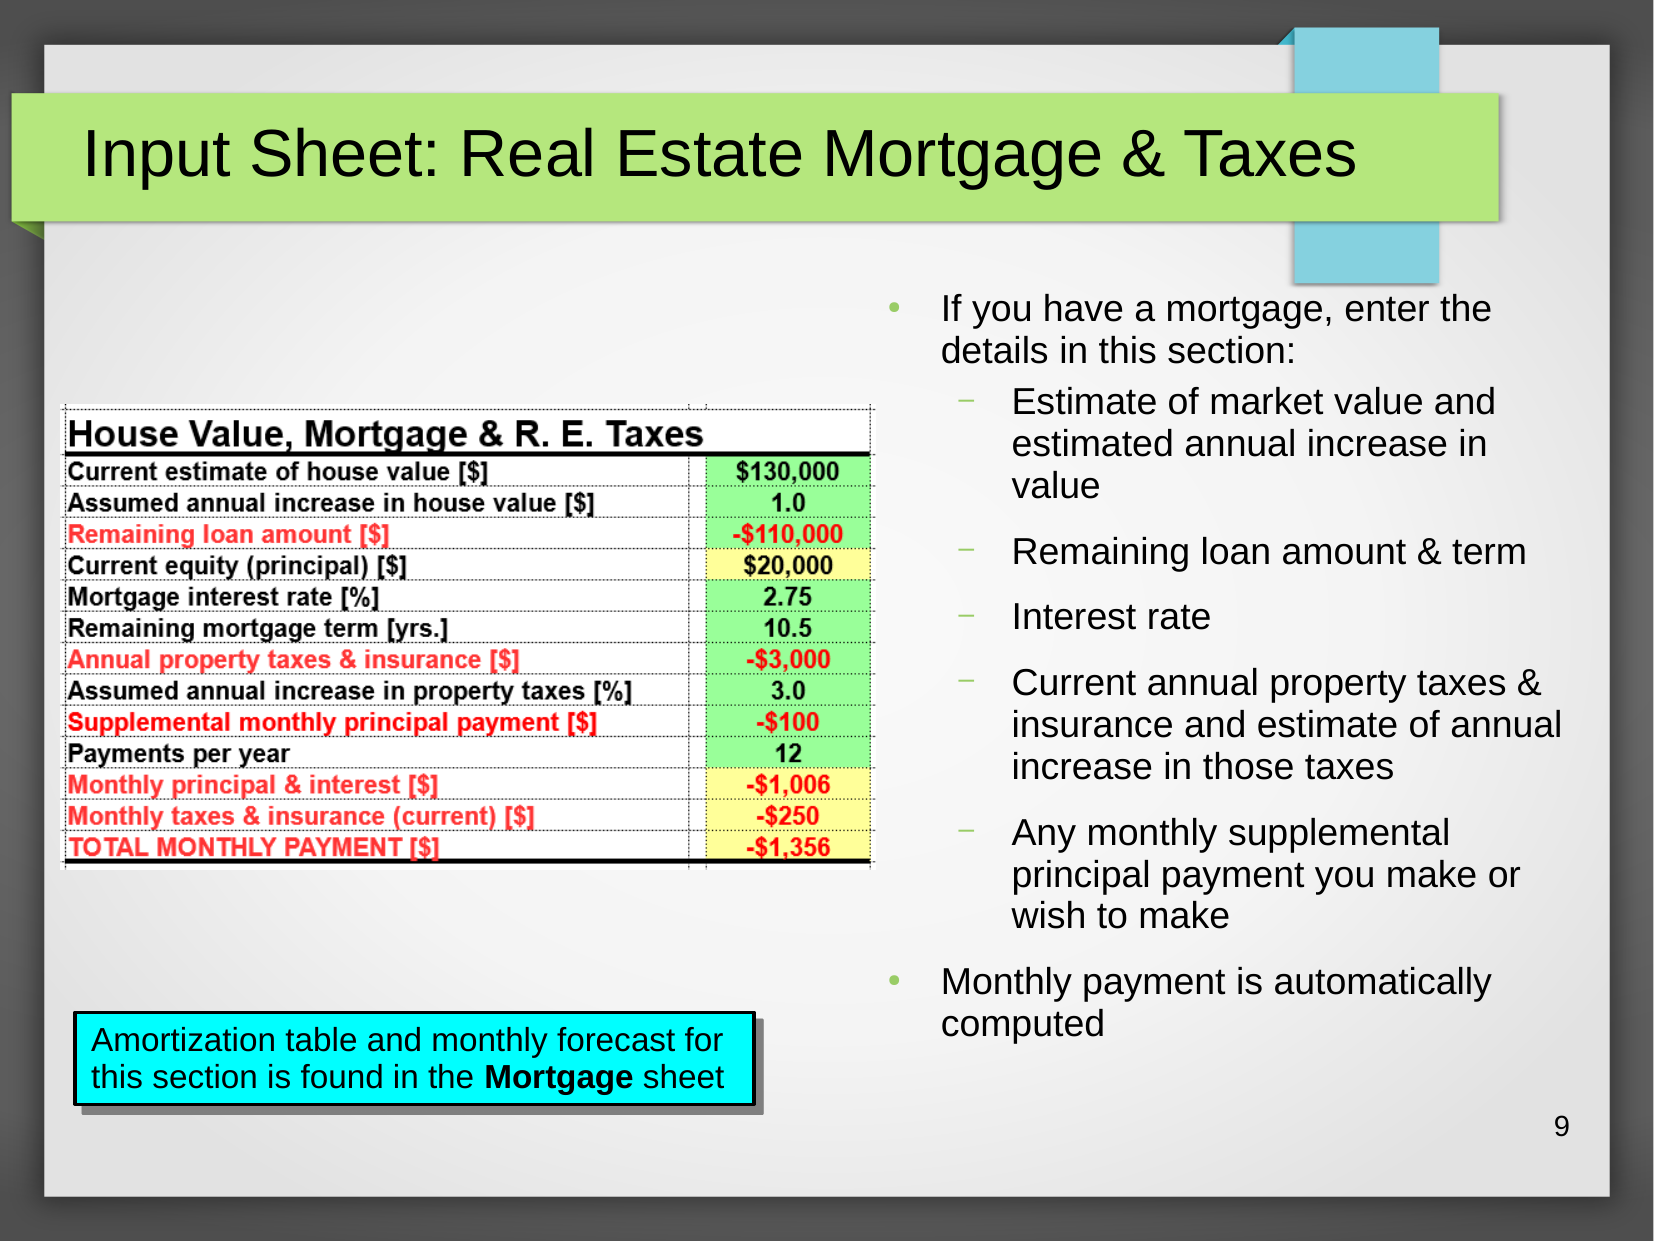

# Input Sheet: Real Estate Mortgage & Taxes
If you have a mortgage, enter the details in this section:
Estimate of market value and estimated annual increase in value
Remaining loan amount & term
Interest rate
Current annual property taxes & insurance and estimate of annual increase in those taxes
Any monthly supplemental principal payment you make or wish to make
Monthly payment is automatically computed
Amortization table and monthly forecast for
this section is found in the Mortgage sheet
9